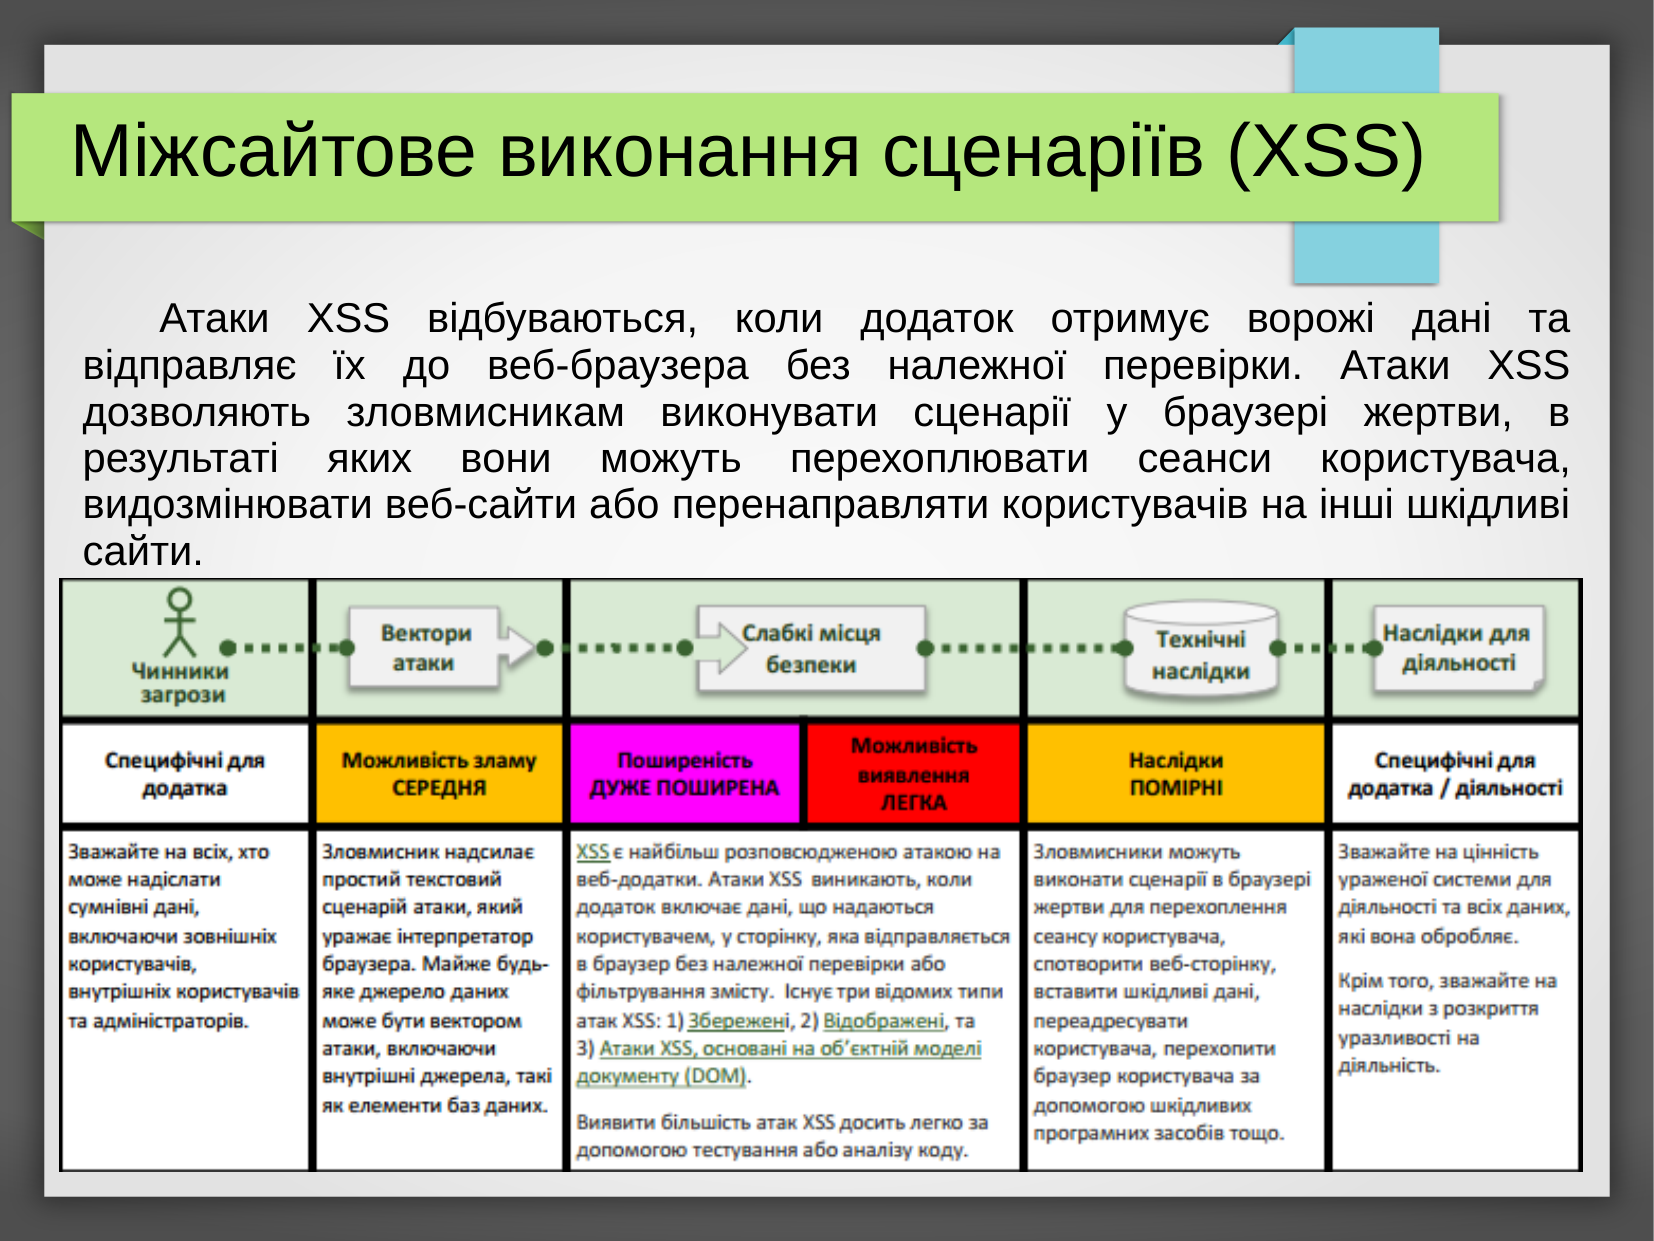

# Міжсайтове виконання сценаріїв (XSS)
Атаки XSS відбуваються, коли додаток отримує ворожі дані та відправляє їх до веб-браузера без належної перевірки. Атаки XSS дозволяють зловмисникам виконувати сценарії у браузері жертви, в результаті яких вони можуть перехоплювати сеанси користувача, видозмінювати веб-сайти або перенаправляти користувачів на інші шкідливі сайти.